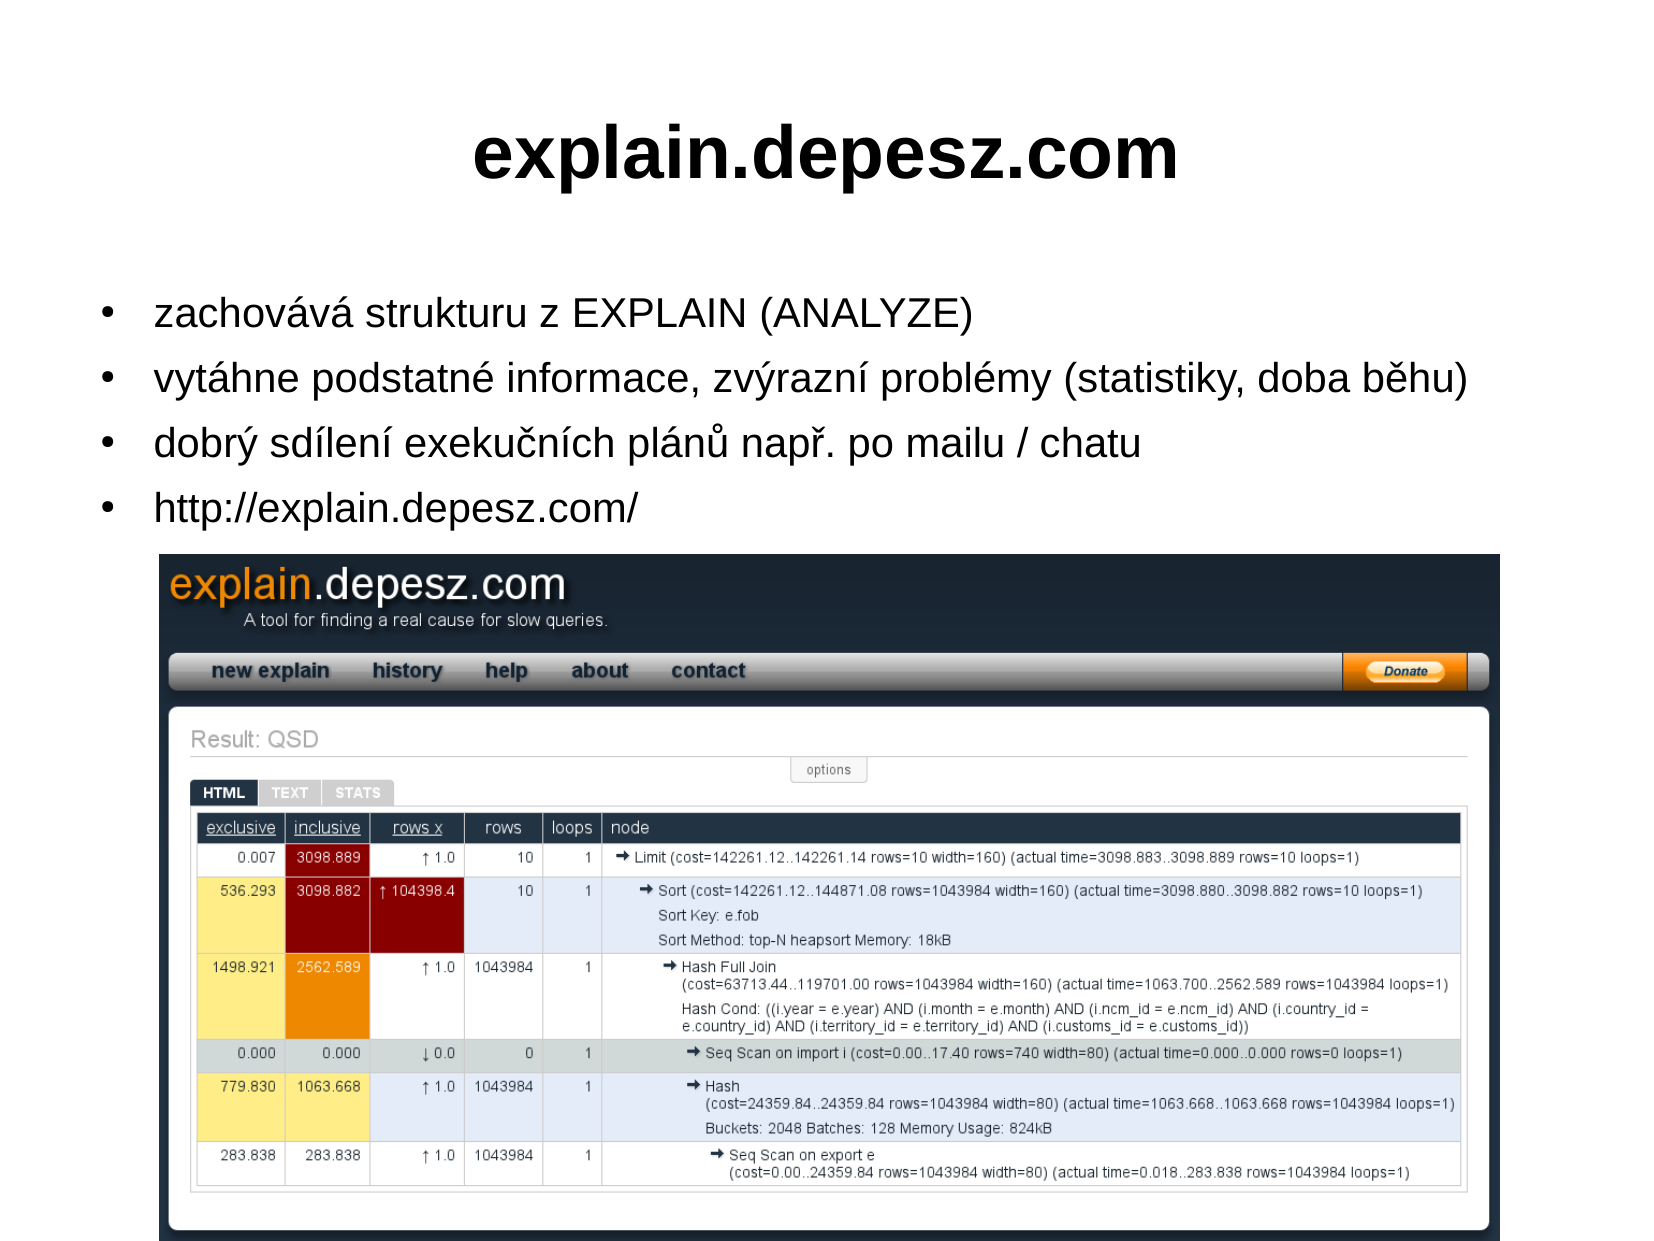

# explain.depesz.com
zachovává strukturu z EXPLAIN (ANALYZE)
vytáhne podstatné informace, zvýrazní problémy (statistiky, doba běhu)
dobrý sdílení exekučních plánů např. po mailu / chatu
http://explain.depesz.com/